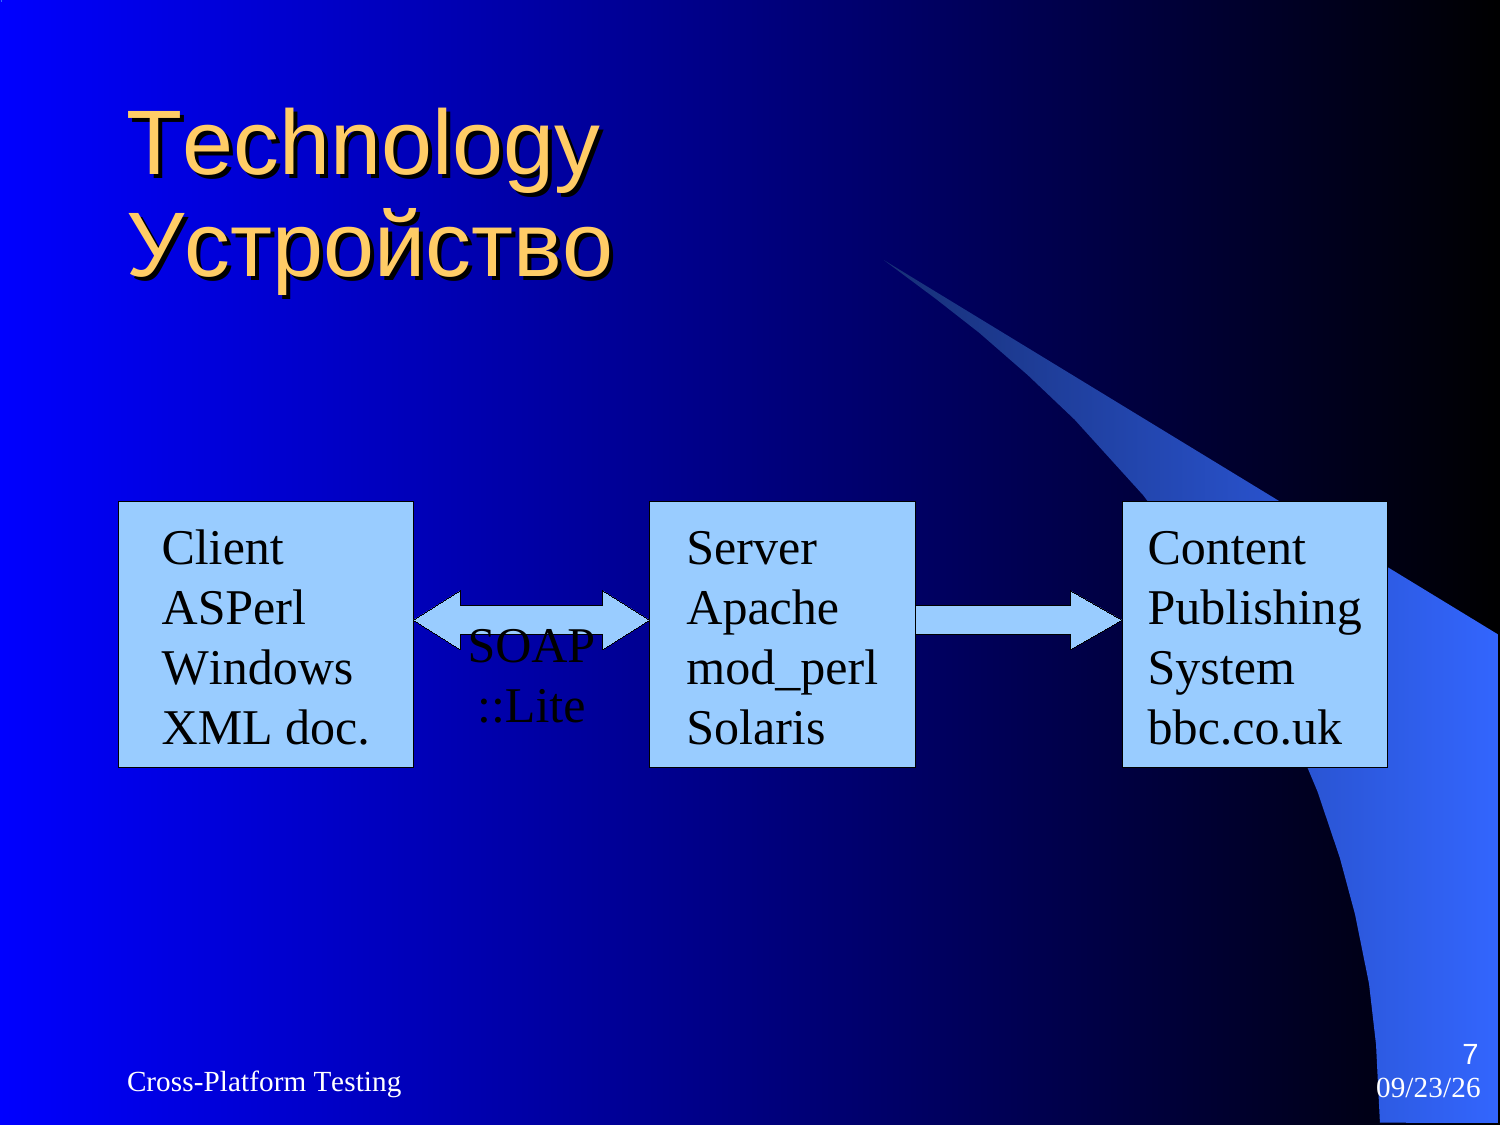

# Technology Устройство
Client
ASPerl
Windows
XML doc.
Server
Apache
mod_perl
Solaris
Content
Publishing
System
bbc.co.uk
SOAP
::Lite
7
Cross-Platform Testing